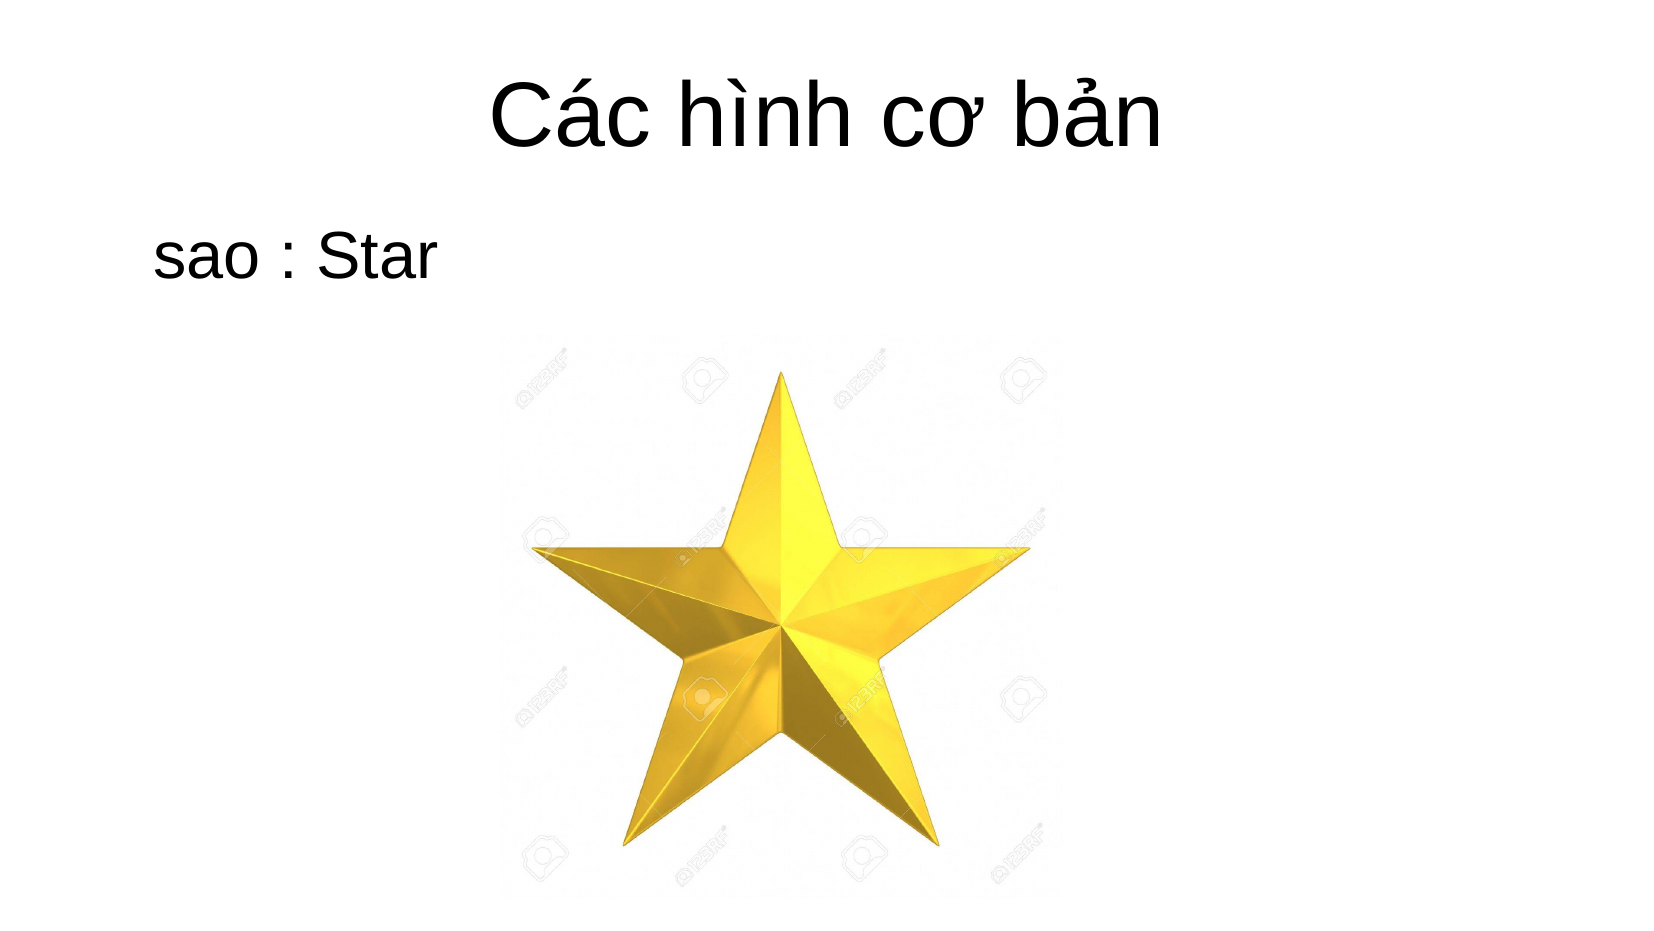

# Các hình cơ bản
sao : Star